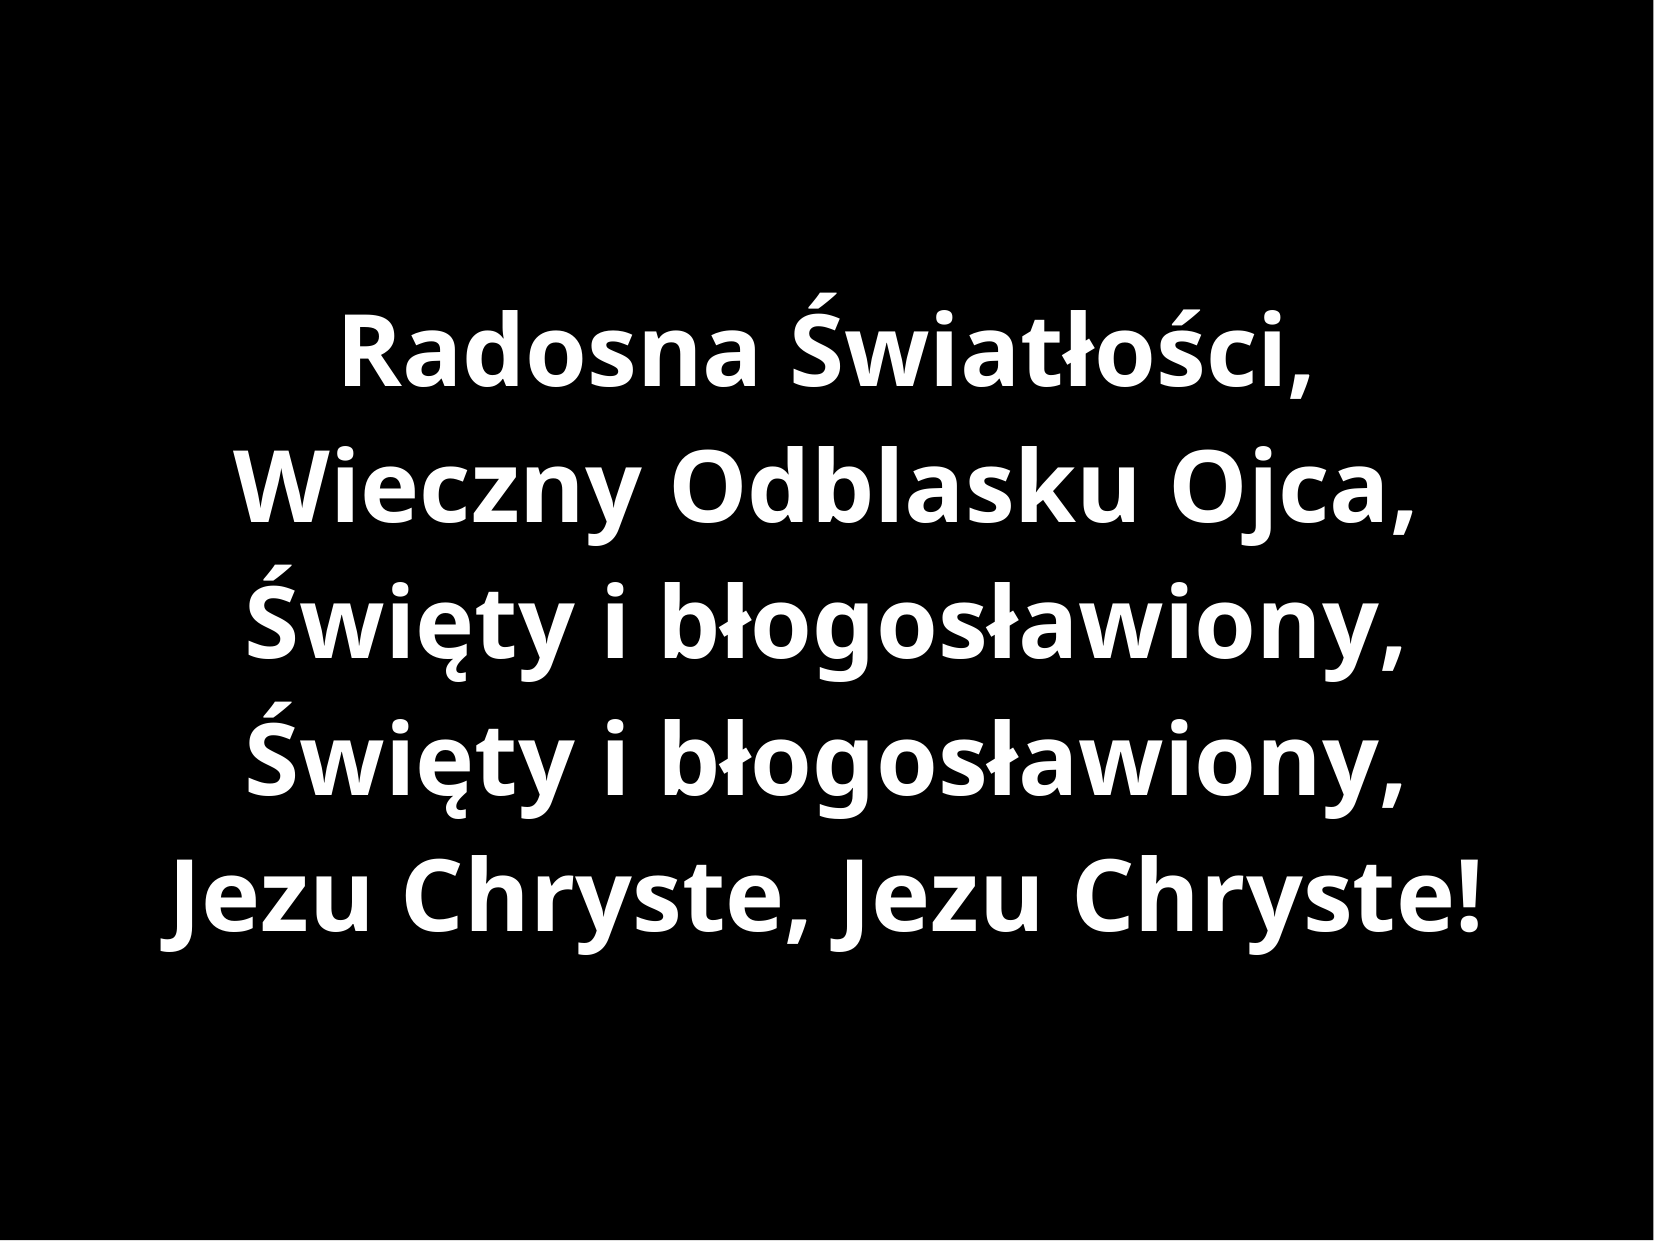

# Radosna Światłości, Wieczny Odblasku Ojca, Święty i błogosławiony, Święty i błogosławiony, Jezu Chryste, Jezu Chryste!